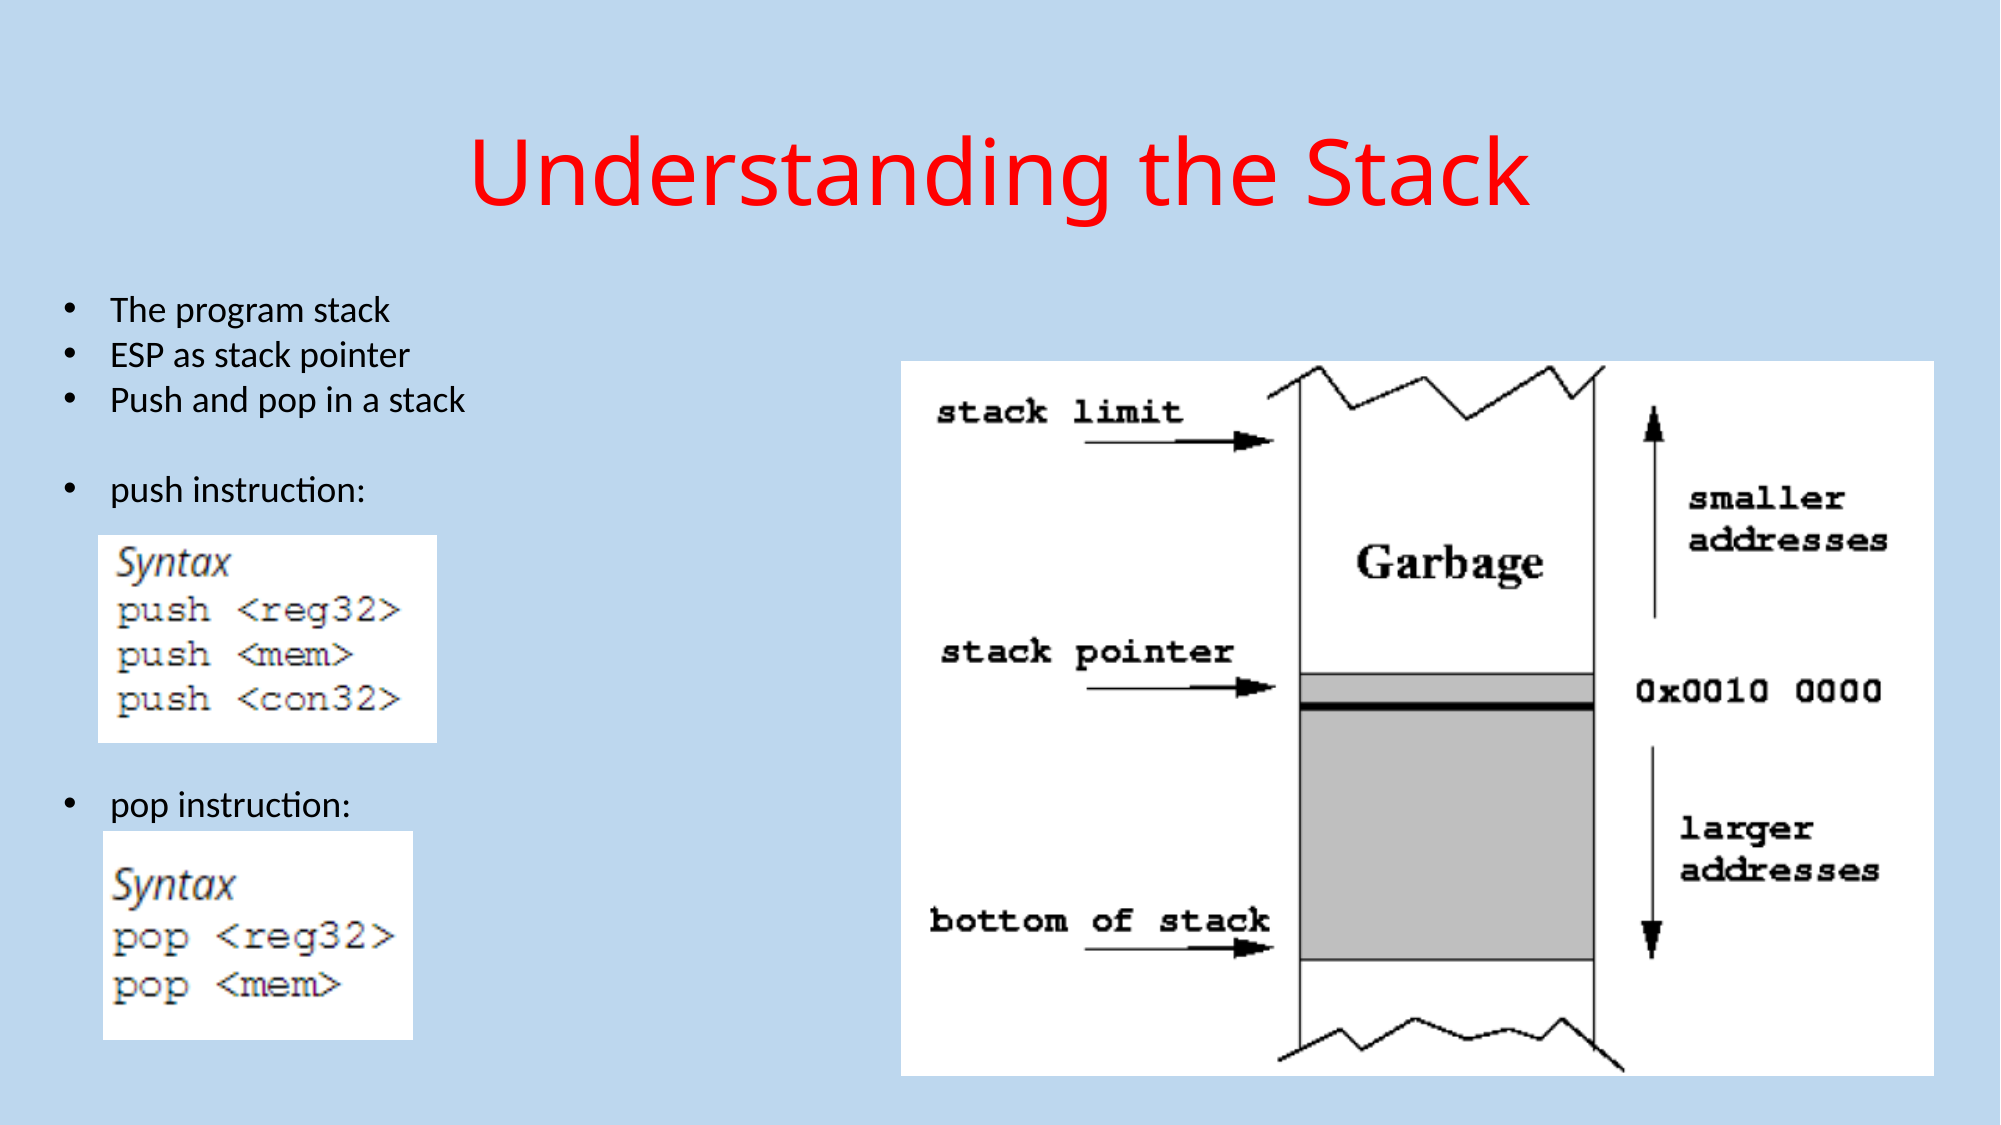

# Understanding the Stack
The program stack
ESP as stack pointer
Push and pop in a stack
push instruction:
pop instruction: